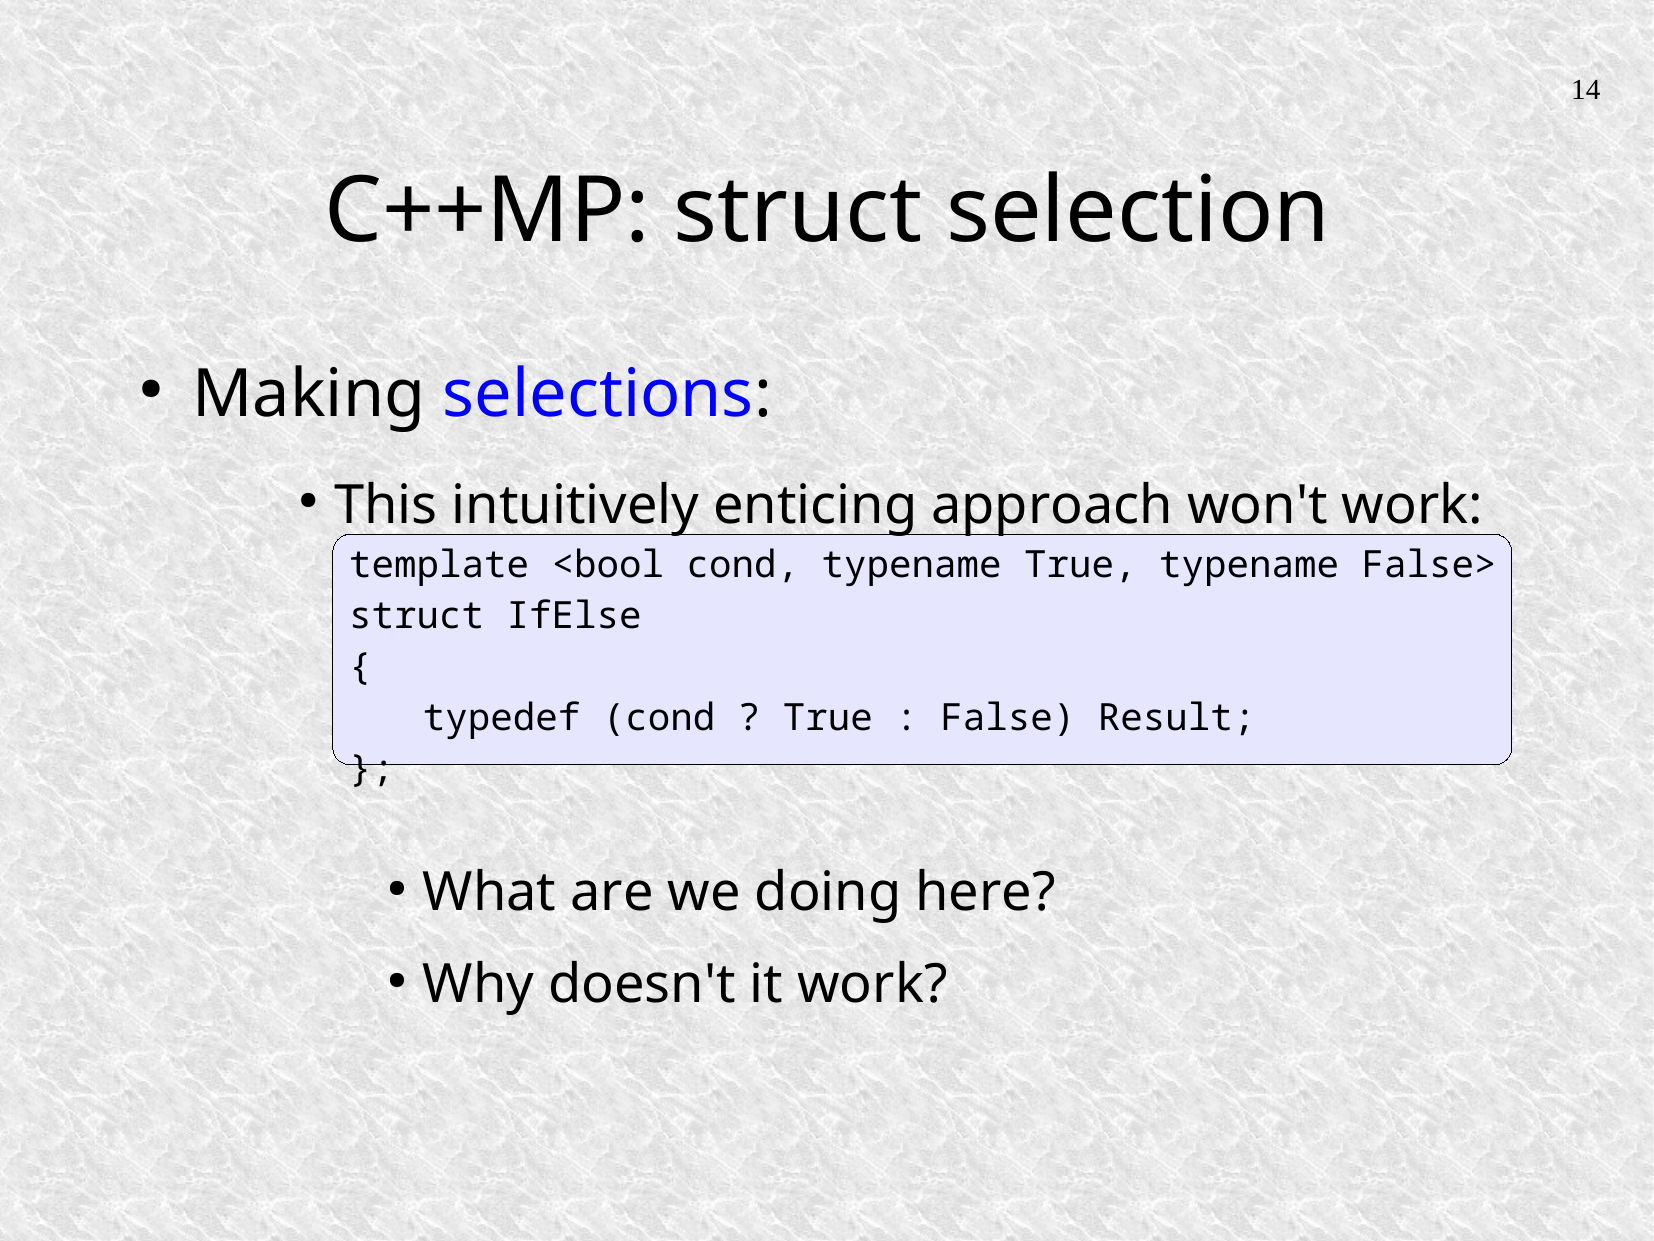

14
# C++MP: struct selection
Making selections:
This intuitively enticing approach won't work:
What are we doing here?
Why doesn't it work?
template <bool cond, typename True, typename False>
struct IfElse
{
	typedef (cond ? True : False) Result;
};